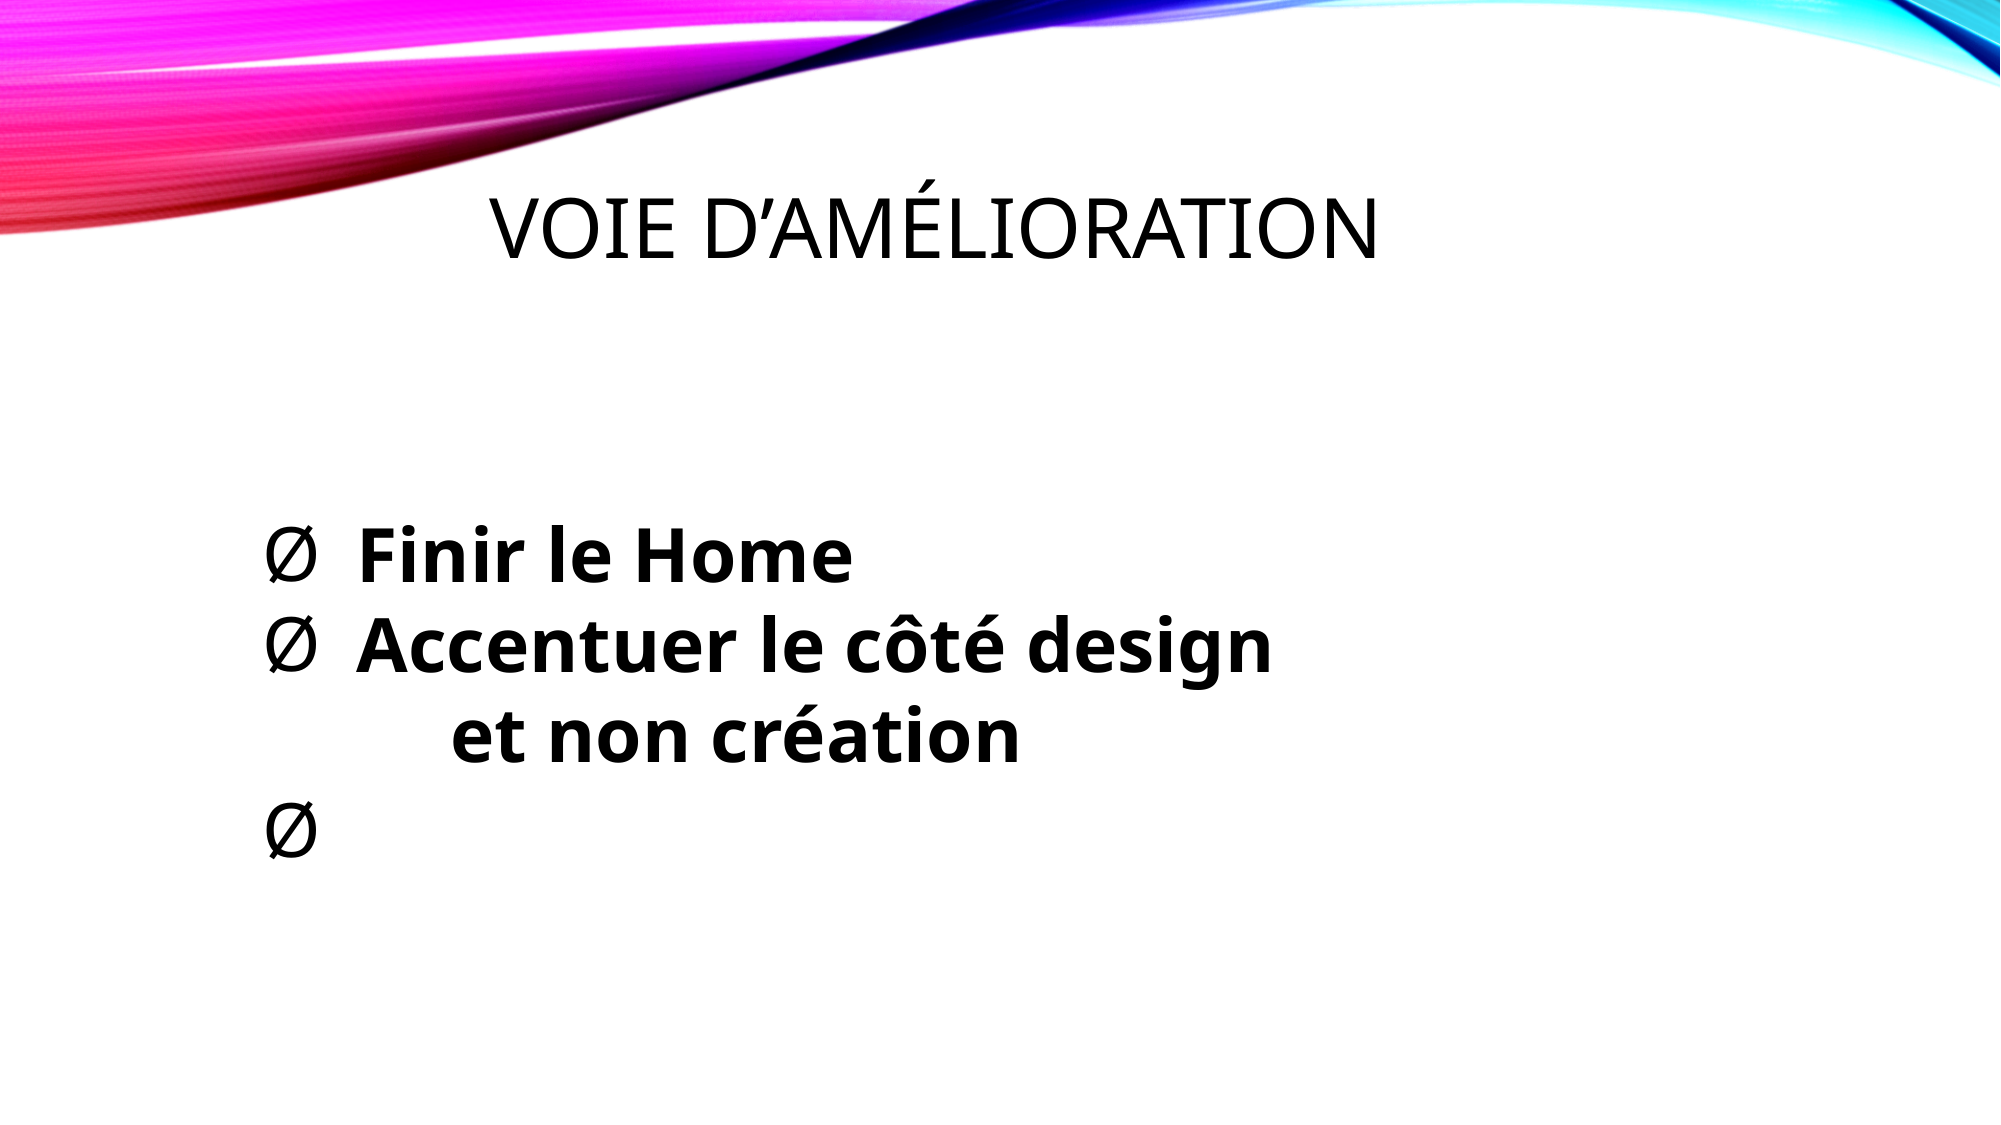

# VOIE D’amélioration
Finir le Home
Accentuer le côté design et non création